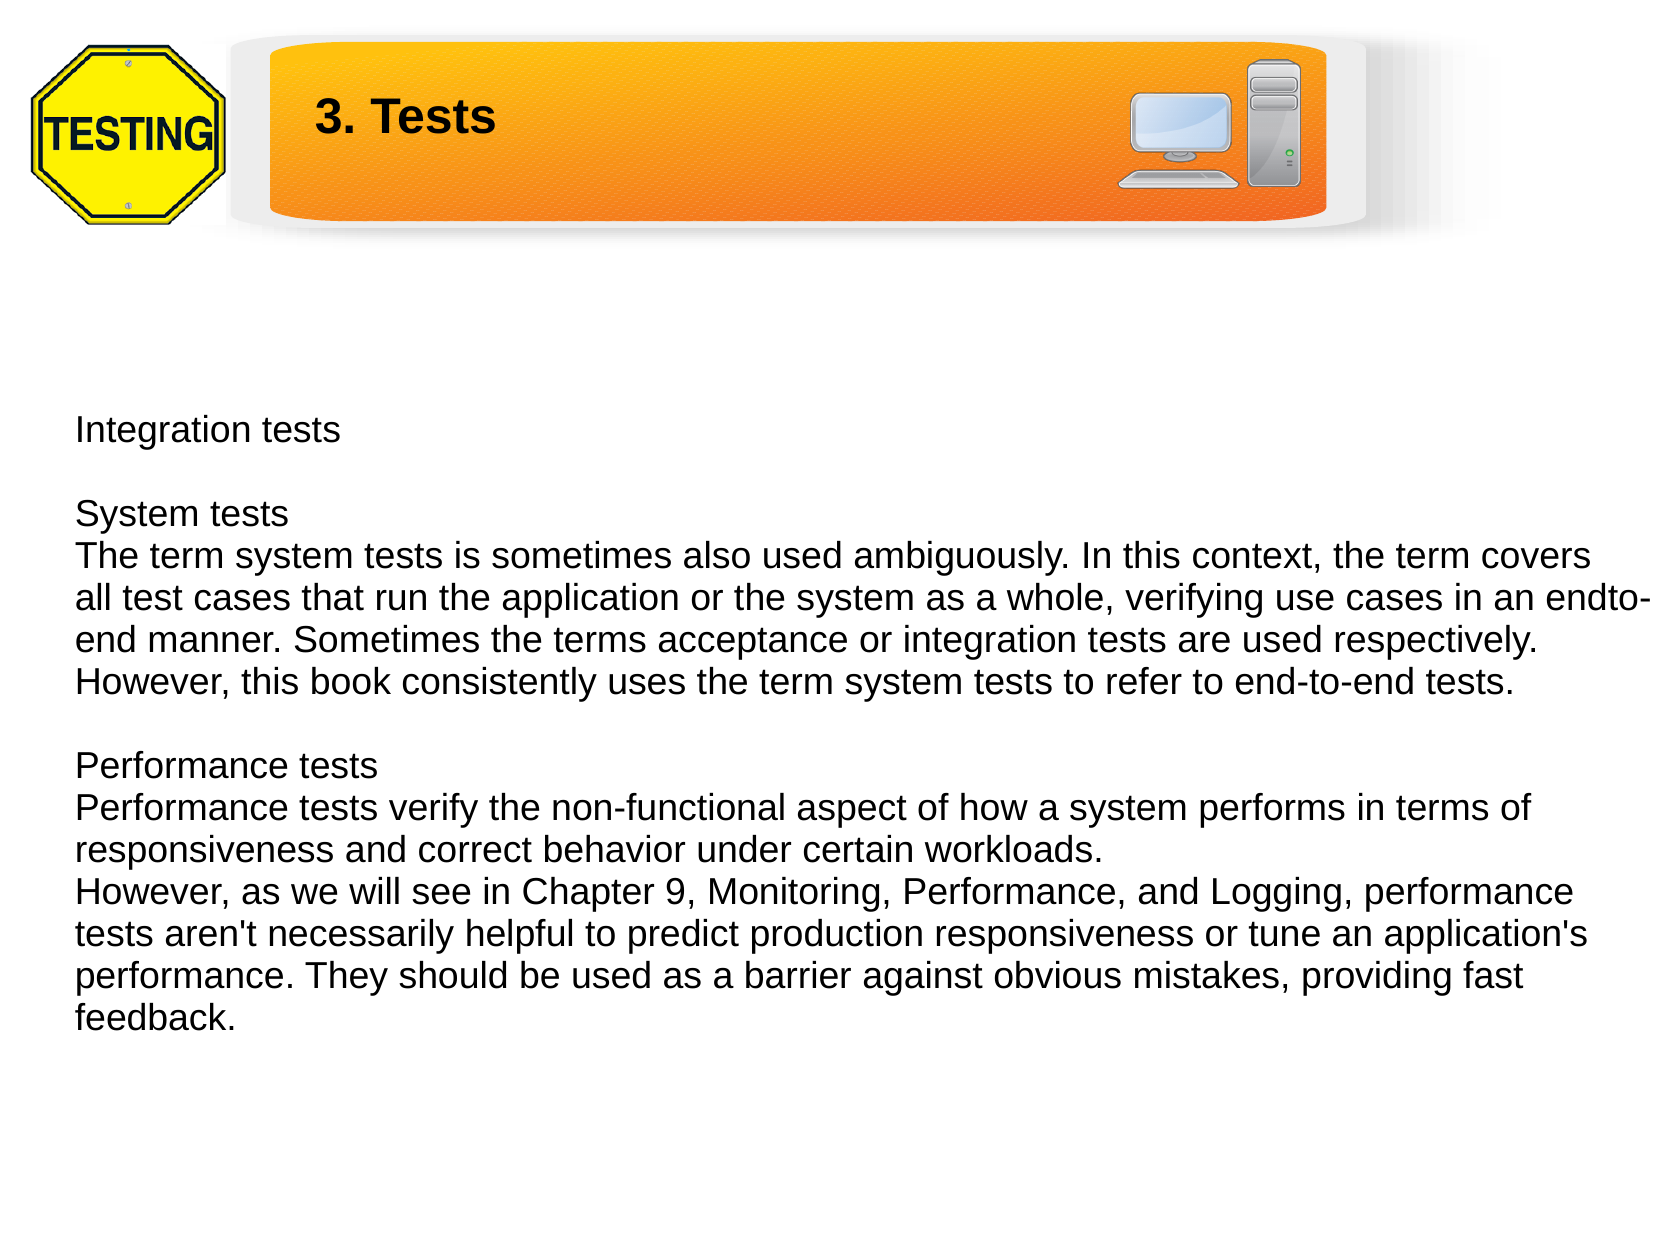

3. Tests
3. Practice
Integration tests
System tests
The term system tests is sometimes also used ambiguously. In this context, the term covers
all test cases that run the application or the system as a whole, verifying use cases in an endto-
end manner. Sometimes the terms acceptance or integration tests are used respectively.
However, this book consistently uses the term system tests to refer to end-to-end tests.
Performance tests
Performance tests verify the non-functional aspect of how a system performs in terms of
responsiveness and correct behavior under certain workloads.
However, as we will see in Chapter 9, Monitoring, Performance, and Logging, performance
tests aren't necessarily helpful to predict production responsiveness or tune an application's
performance. They should be used as a barrier against obvious mistakes, providing fast
feedback.